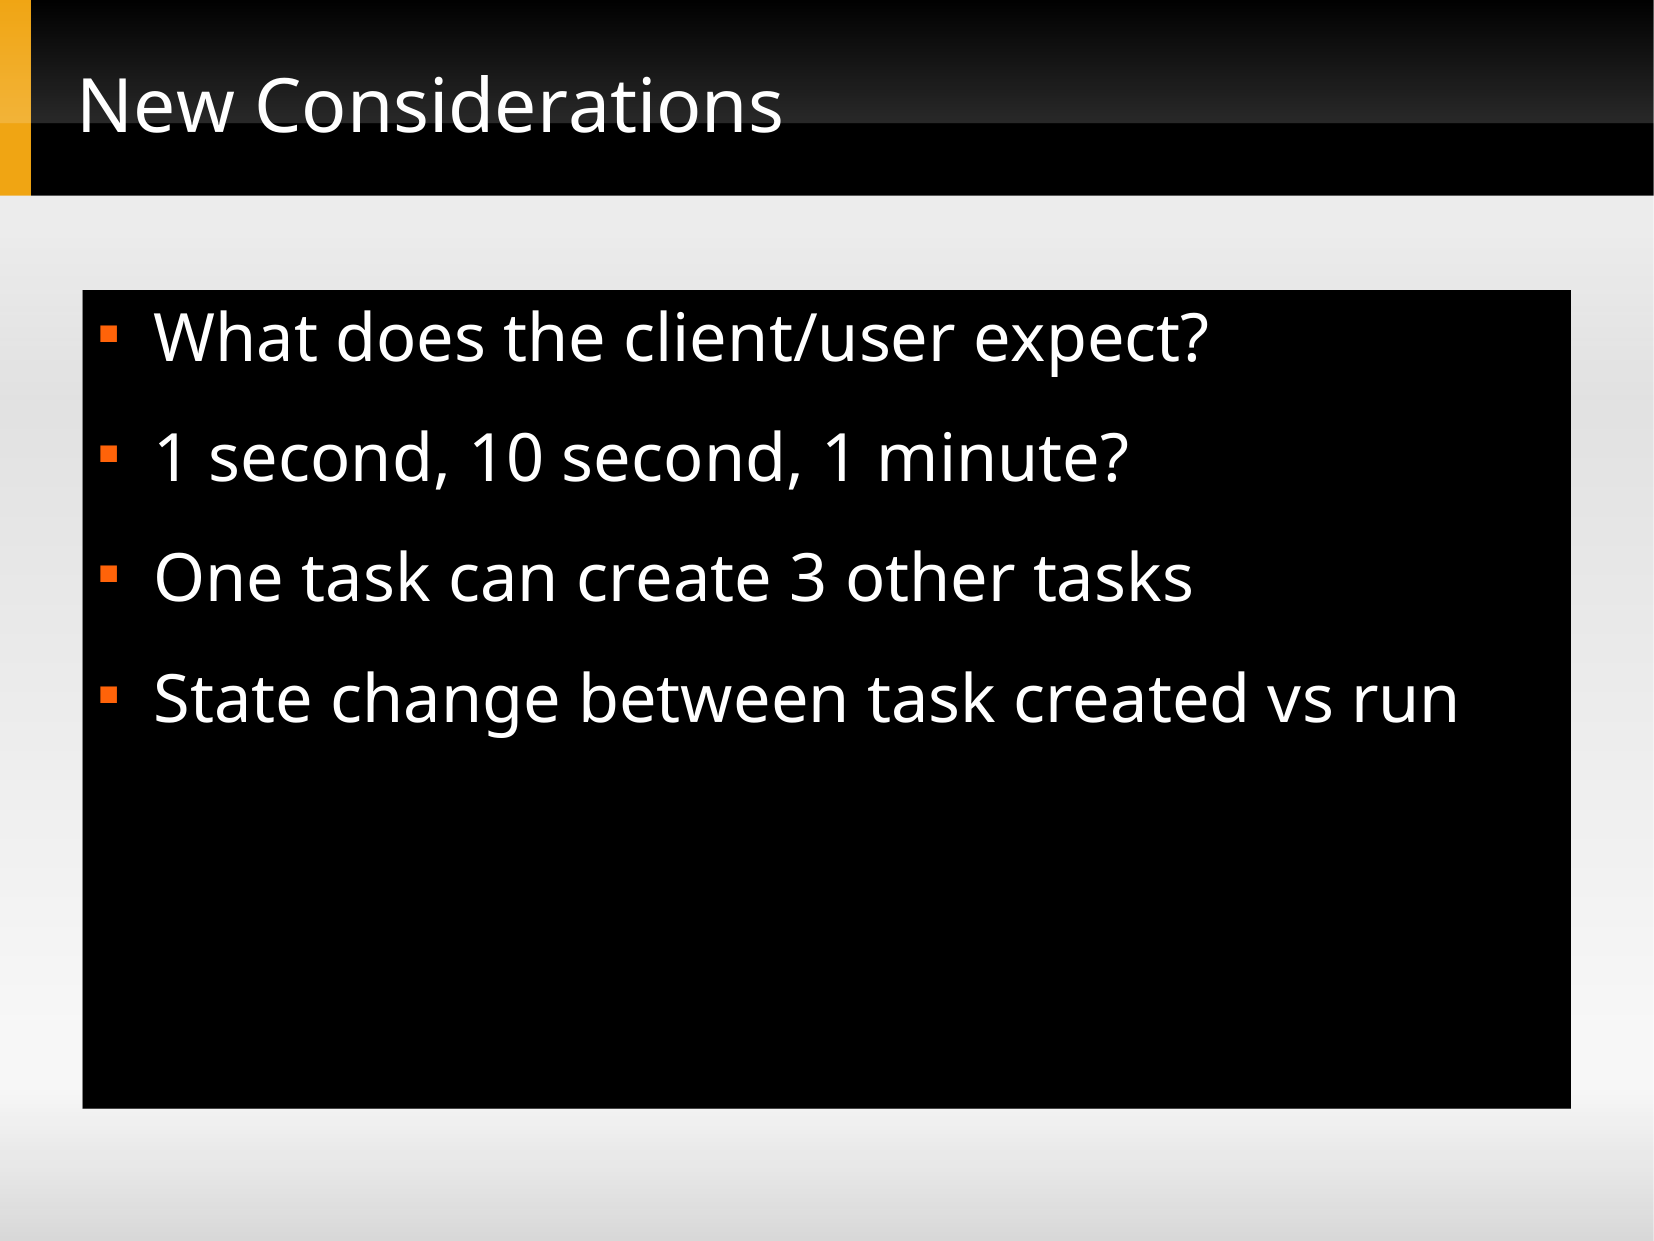

# New Considerations
What does the client/user expect?
1 second, 10 second, 1 minute?
One task can create 3 other tasks
State change between task created vs run